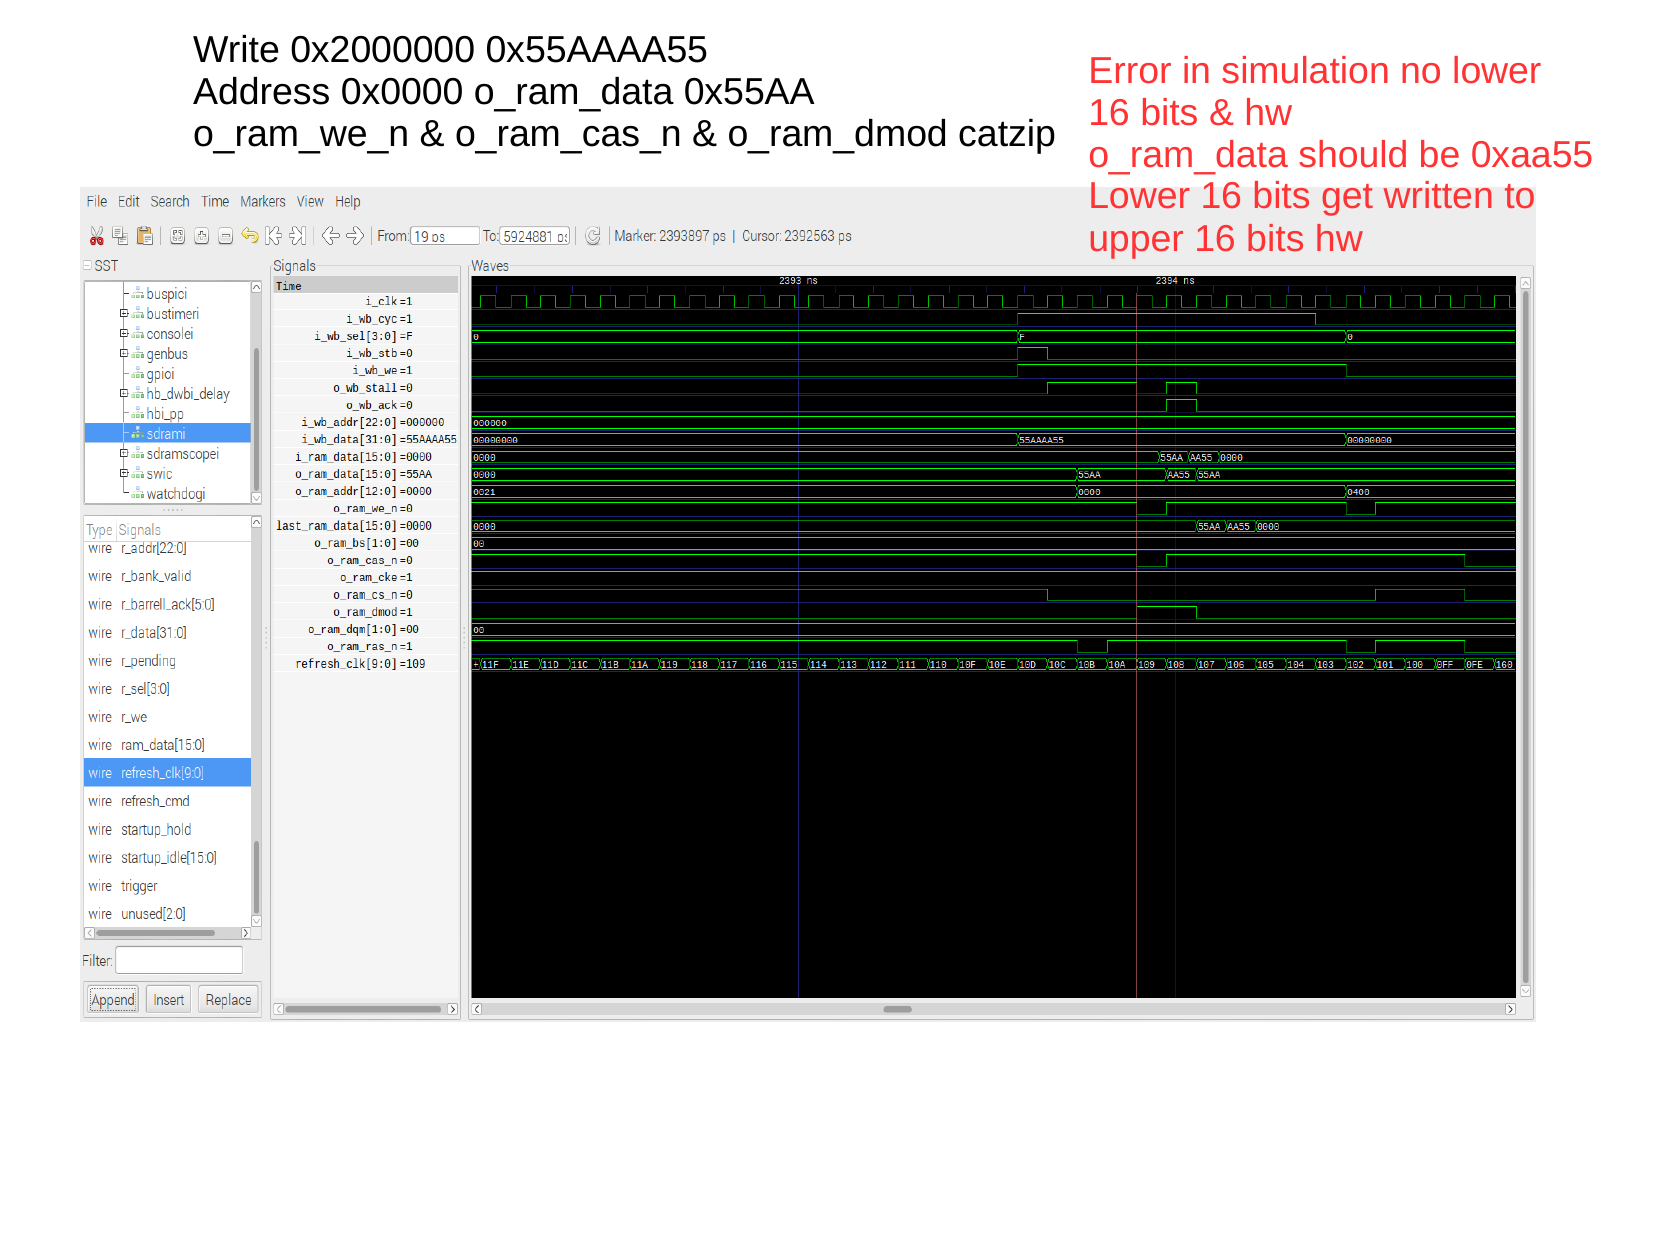

Write 0x2000000 0x55AAAA55
Address 0x0000 o_ram_data 0x55AA
o_ram_we_n & o_ram_cas_n & o_ram_dmod catzip
Error in simulation no lower 16 bits & hw
o_ram_data should be 0xaa55
Lower 16 bits get written to upper 16 bits hw